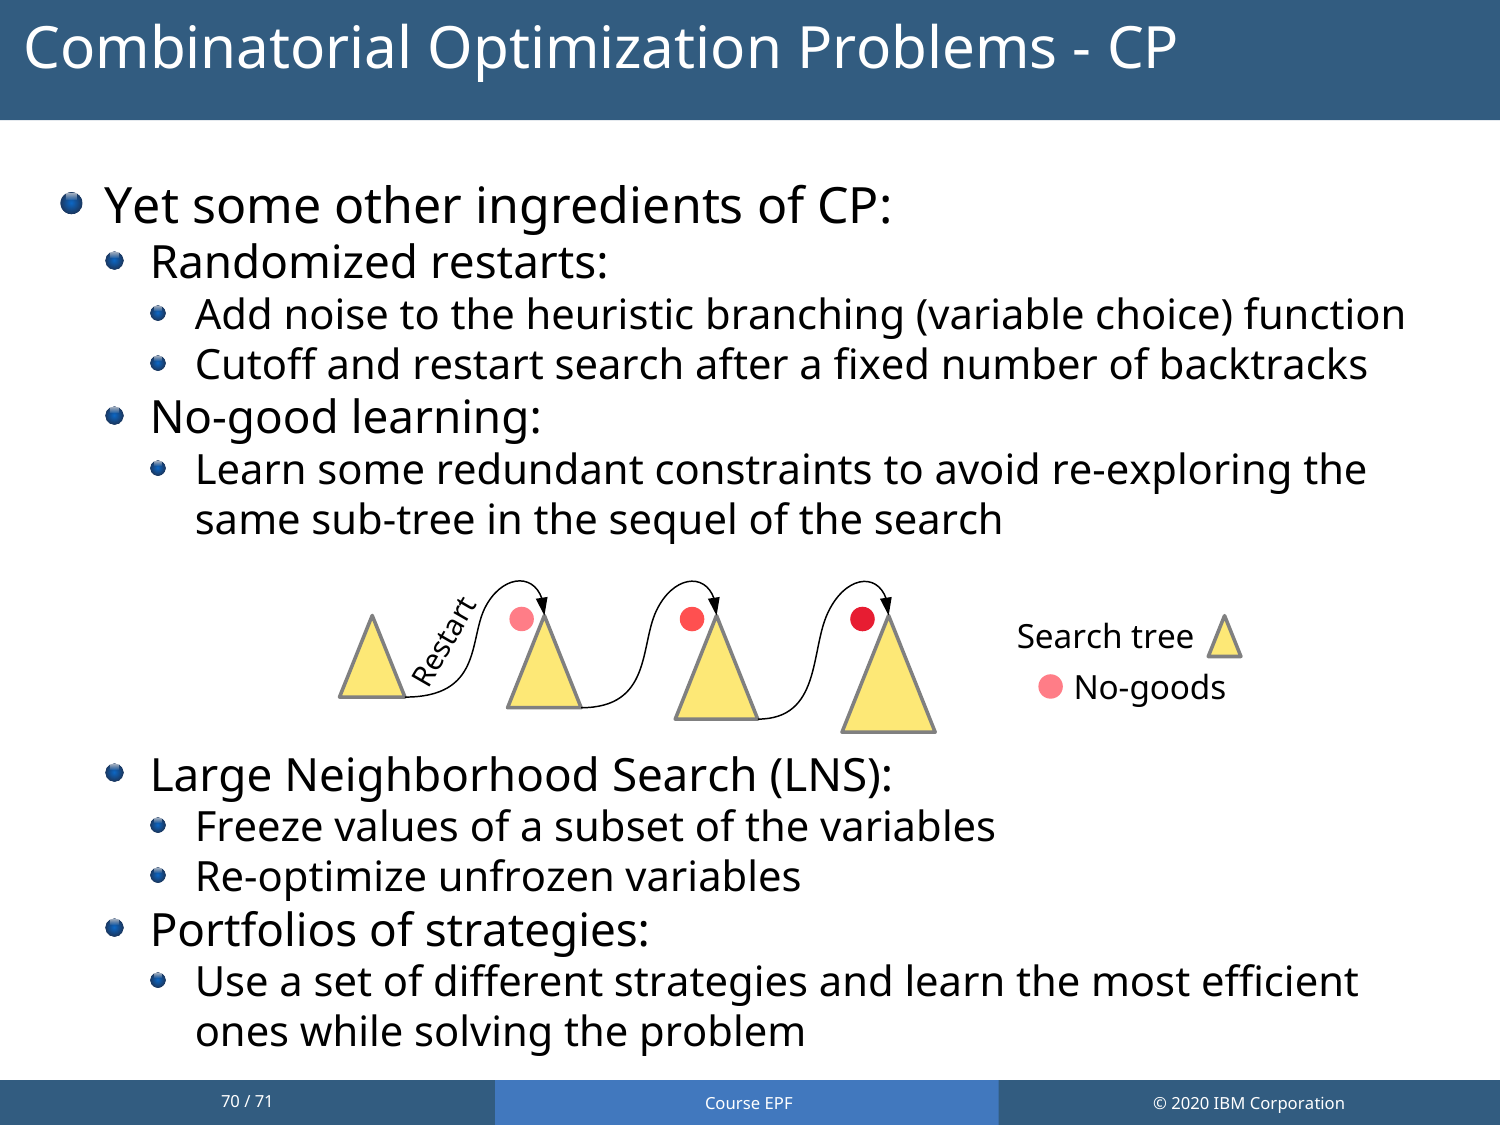

# Combinatorial Optimization Problems - CP
Yet some other ingredients of CP:
Randomized restarts:
Add noise to the heuristic branching (variable choice) function
Cutoff and restart search after a fixed number of backtracks
No-good learning:
Learn some redundant constraints to avoid re-exploring the same sub-tree in the sequel of the search
Large Neighborhood Search (LNS):
Freeze values of a subset of the variables
Re-optimize unfrozen variables
Portfolios of strategies:
Use a set of different strategies and learn the most efficient ones while solving the problem
Restart
Search tree
No-goods